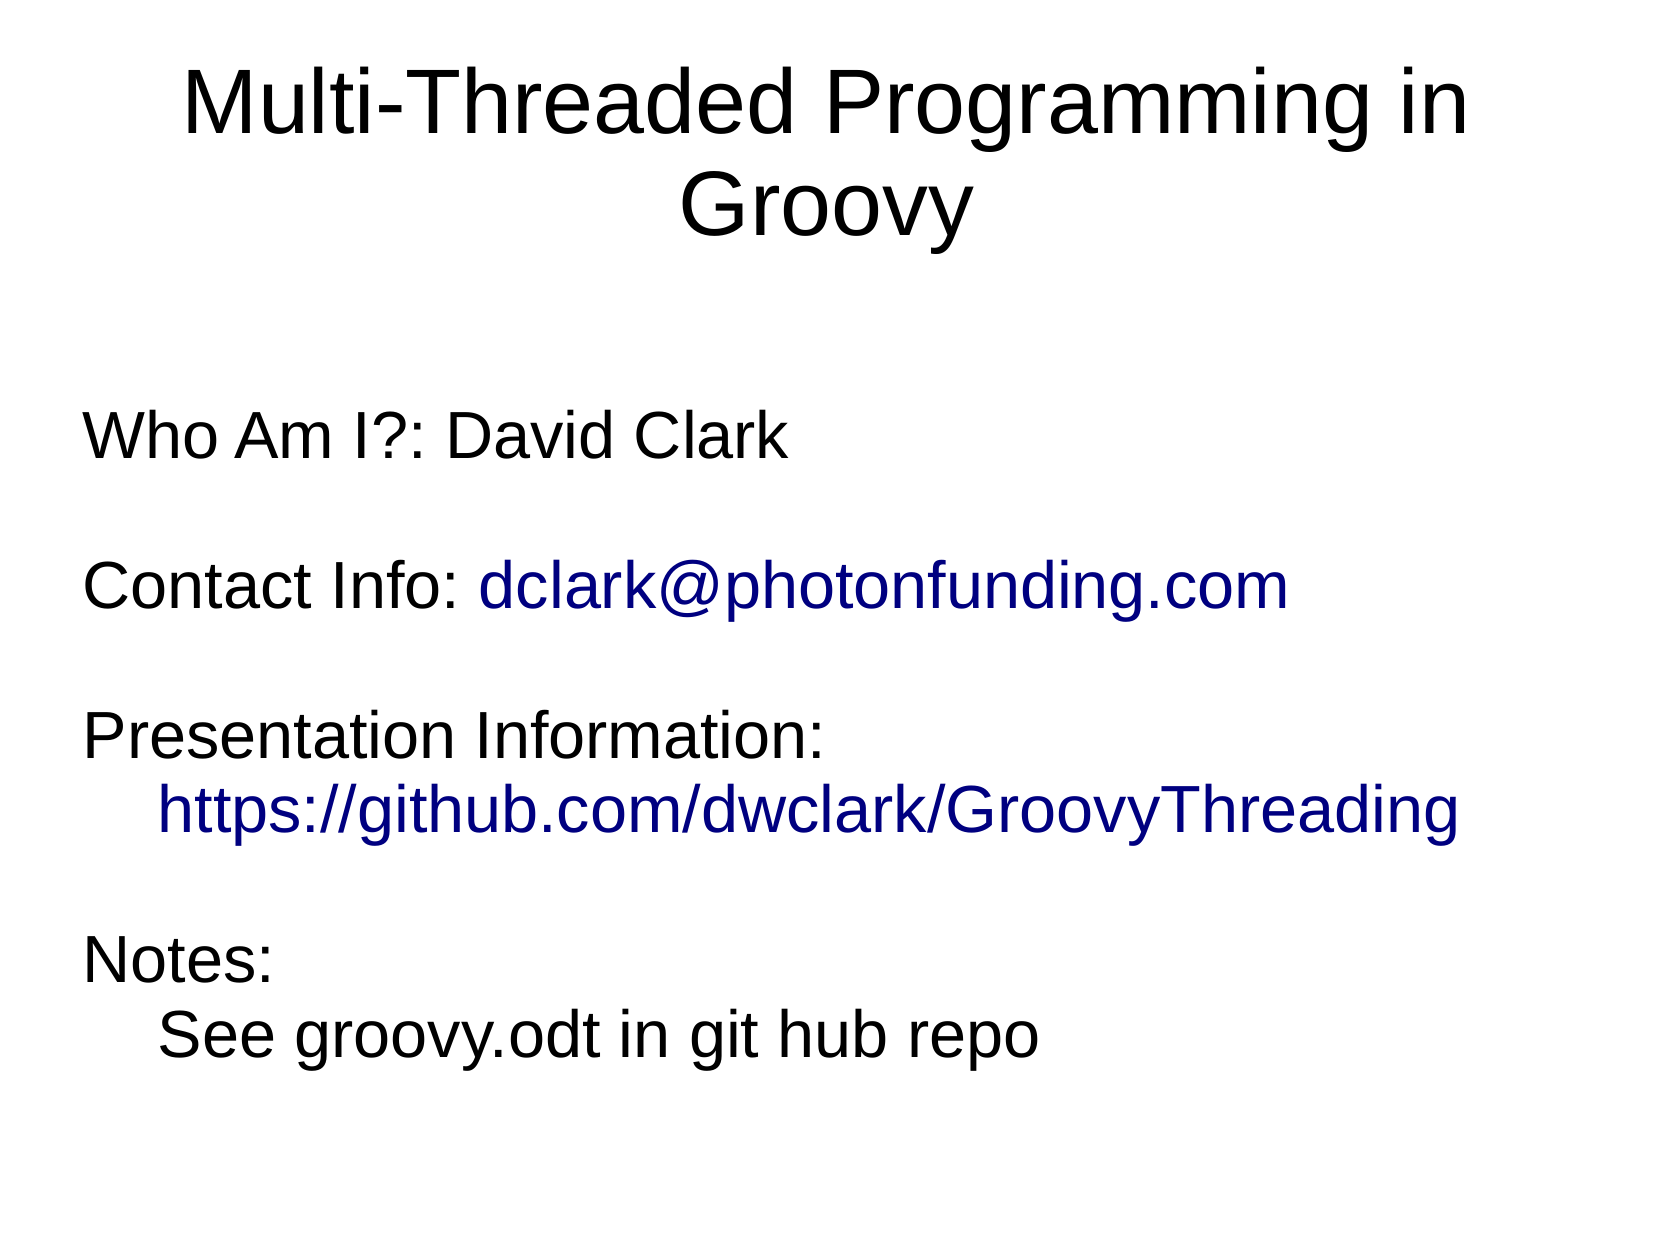

# Multi-Threaded Programming in Groovy
Who Am I?: David Clark
Contact Info: dclark@photonfunding.com
Presentation Information:
	https://github.com/dwclark/GroovyThreading
Notes:
	See groovy.odt in git hub repo